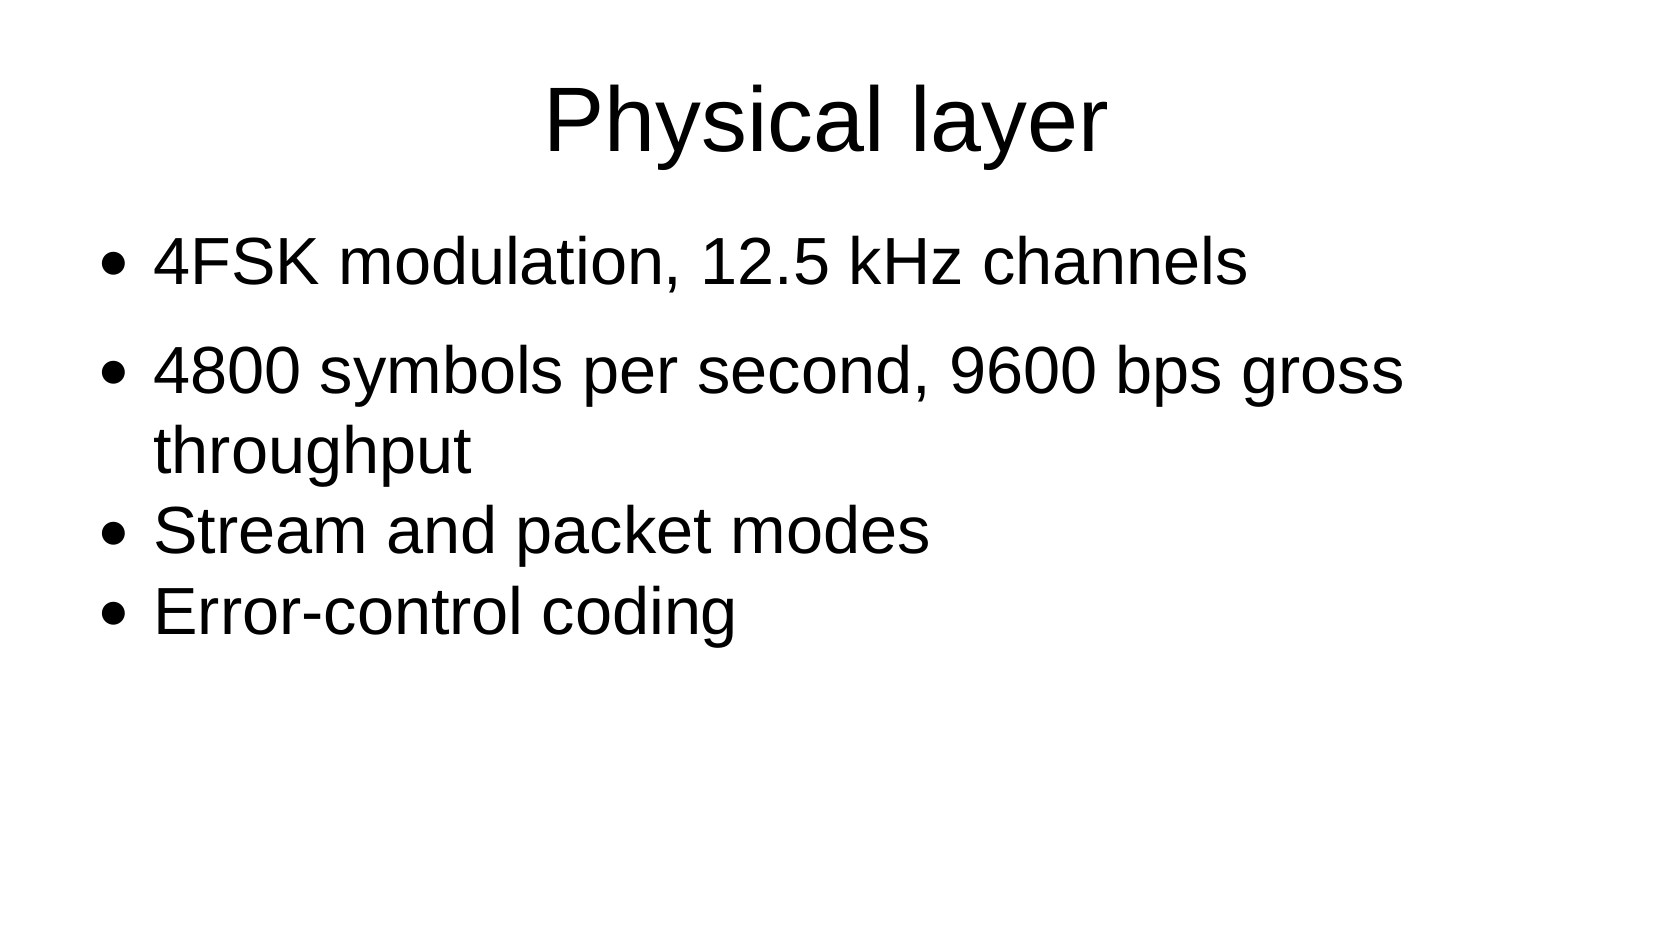

Physical layer
4FSK modulation, 12.5 kHz channels
4800 symbols per second, 9600 bps gross throughput
Stream and packet modes
Error-control coding